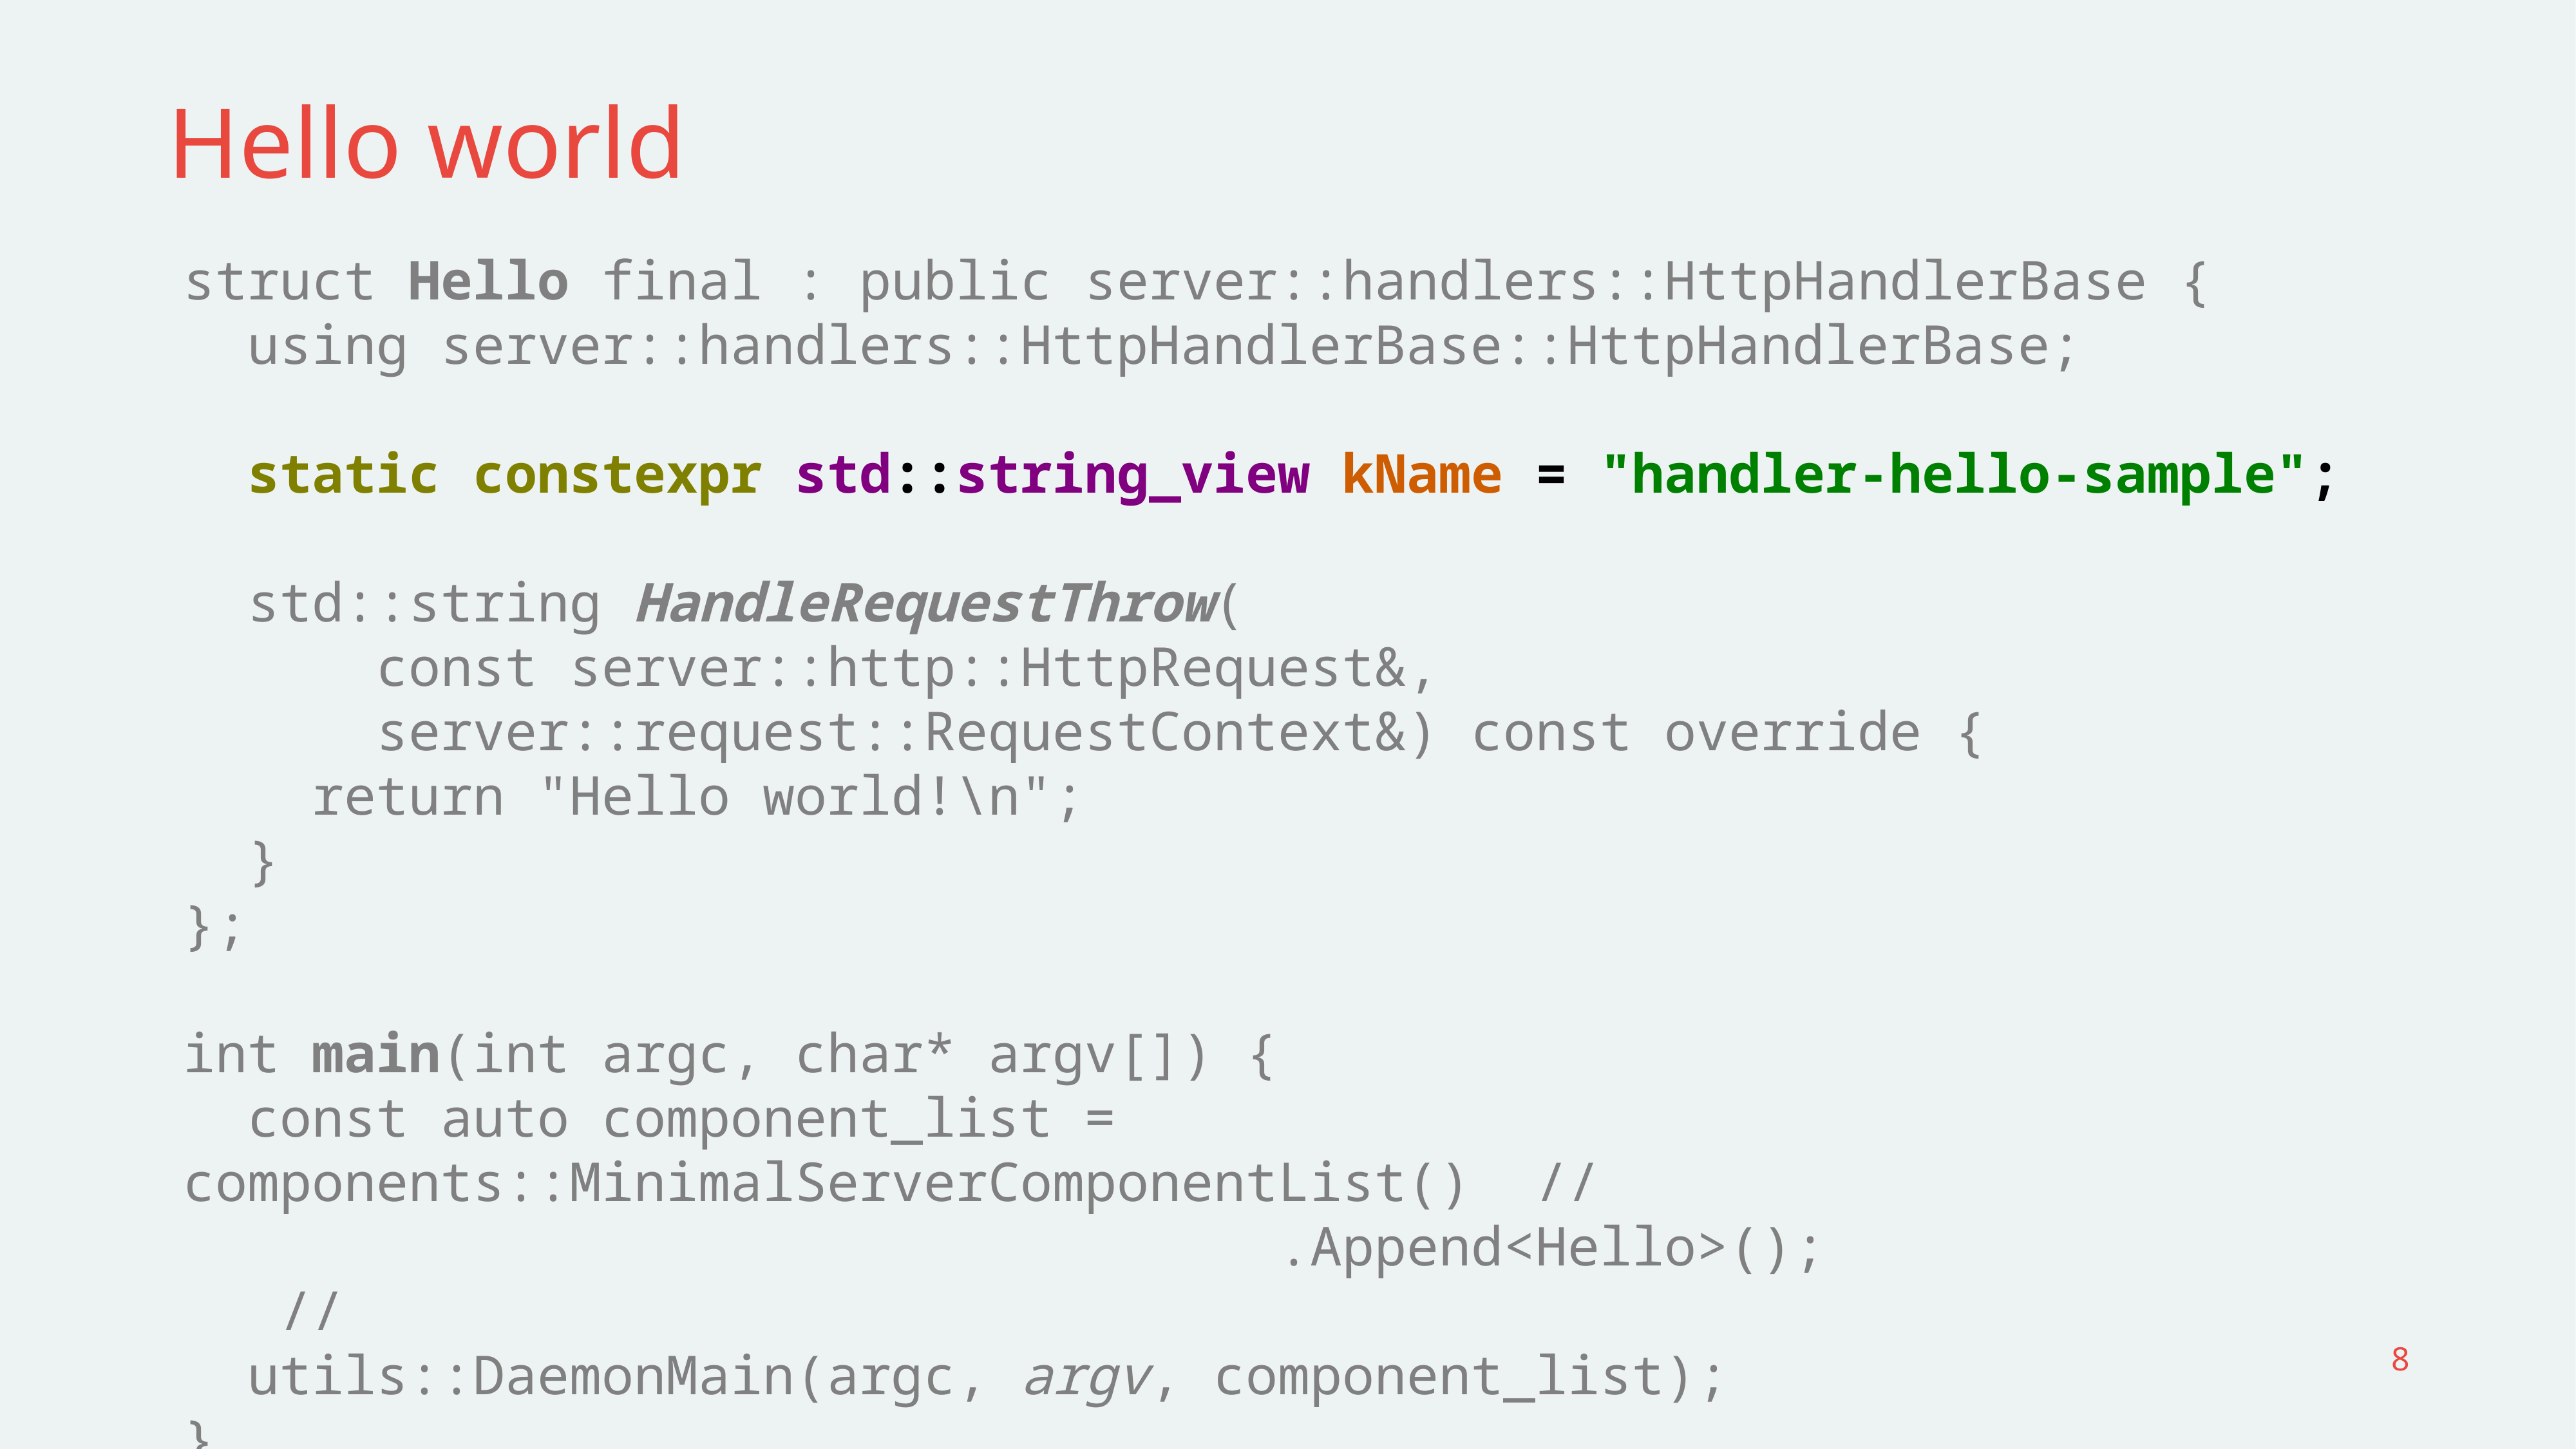

# Hello world
struct Hello final : public server::handlers::HttpHandlerBase {
 using server::handlers::HttpHandlerBase::HttpHandlerBase;
 static constexpr std::string_view kName = "handler-hello-sample";
 std::string HandleRequestThrow(
 const server::http::HttpRequest&,
 server::request::RequestContext&) const override {
 return "Hello world!\n";
 }
};
int main(int argc, char* argv[]) {
 const auto component_list = components::MinimalServerComponentList() //
 .Append<Hello>(); //
 utils::DaemonMain(argc, argv, component_list);
}